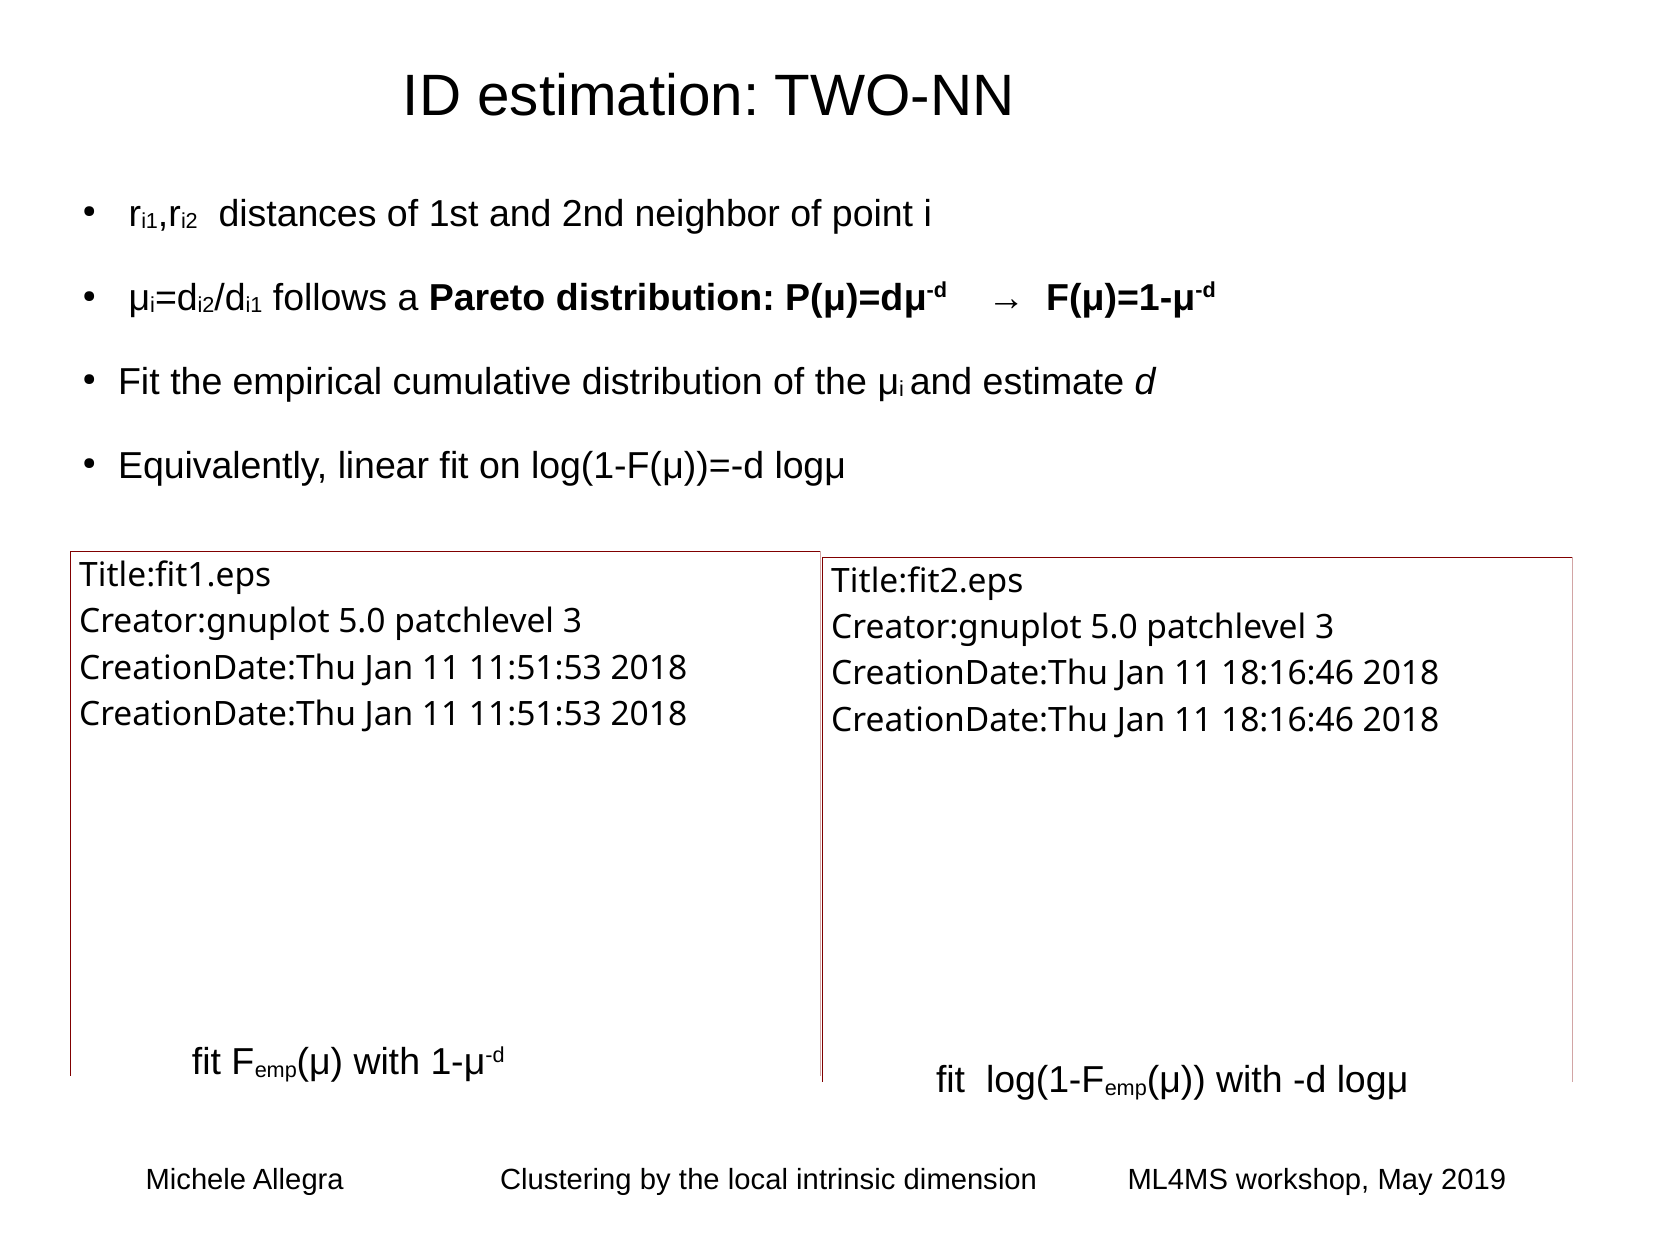

# ID estimation: TWO-NN
 ri1,ri2 distances of 1st and 2nd neighbor of point i
 μi=di2/di1 follows a Pareto distribution: P(μ)=dμ-d → F(μ)=1-μ-d
Fit the empirical cumulative distribution of the μi and estimate d
Equivalently, linear fit on log(1-F(μ))=-d logμ
fit Femp(μ) with 1-μ-d
fit log(1-Femp(μ)) with -d logμ
Michele Allegra Clustering by the local intrinsic dimension ML4MS workshop, May 2019